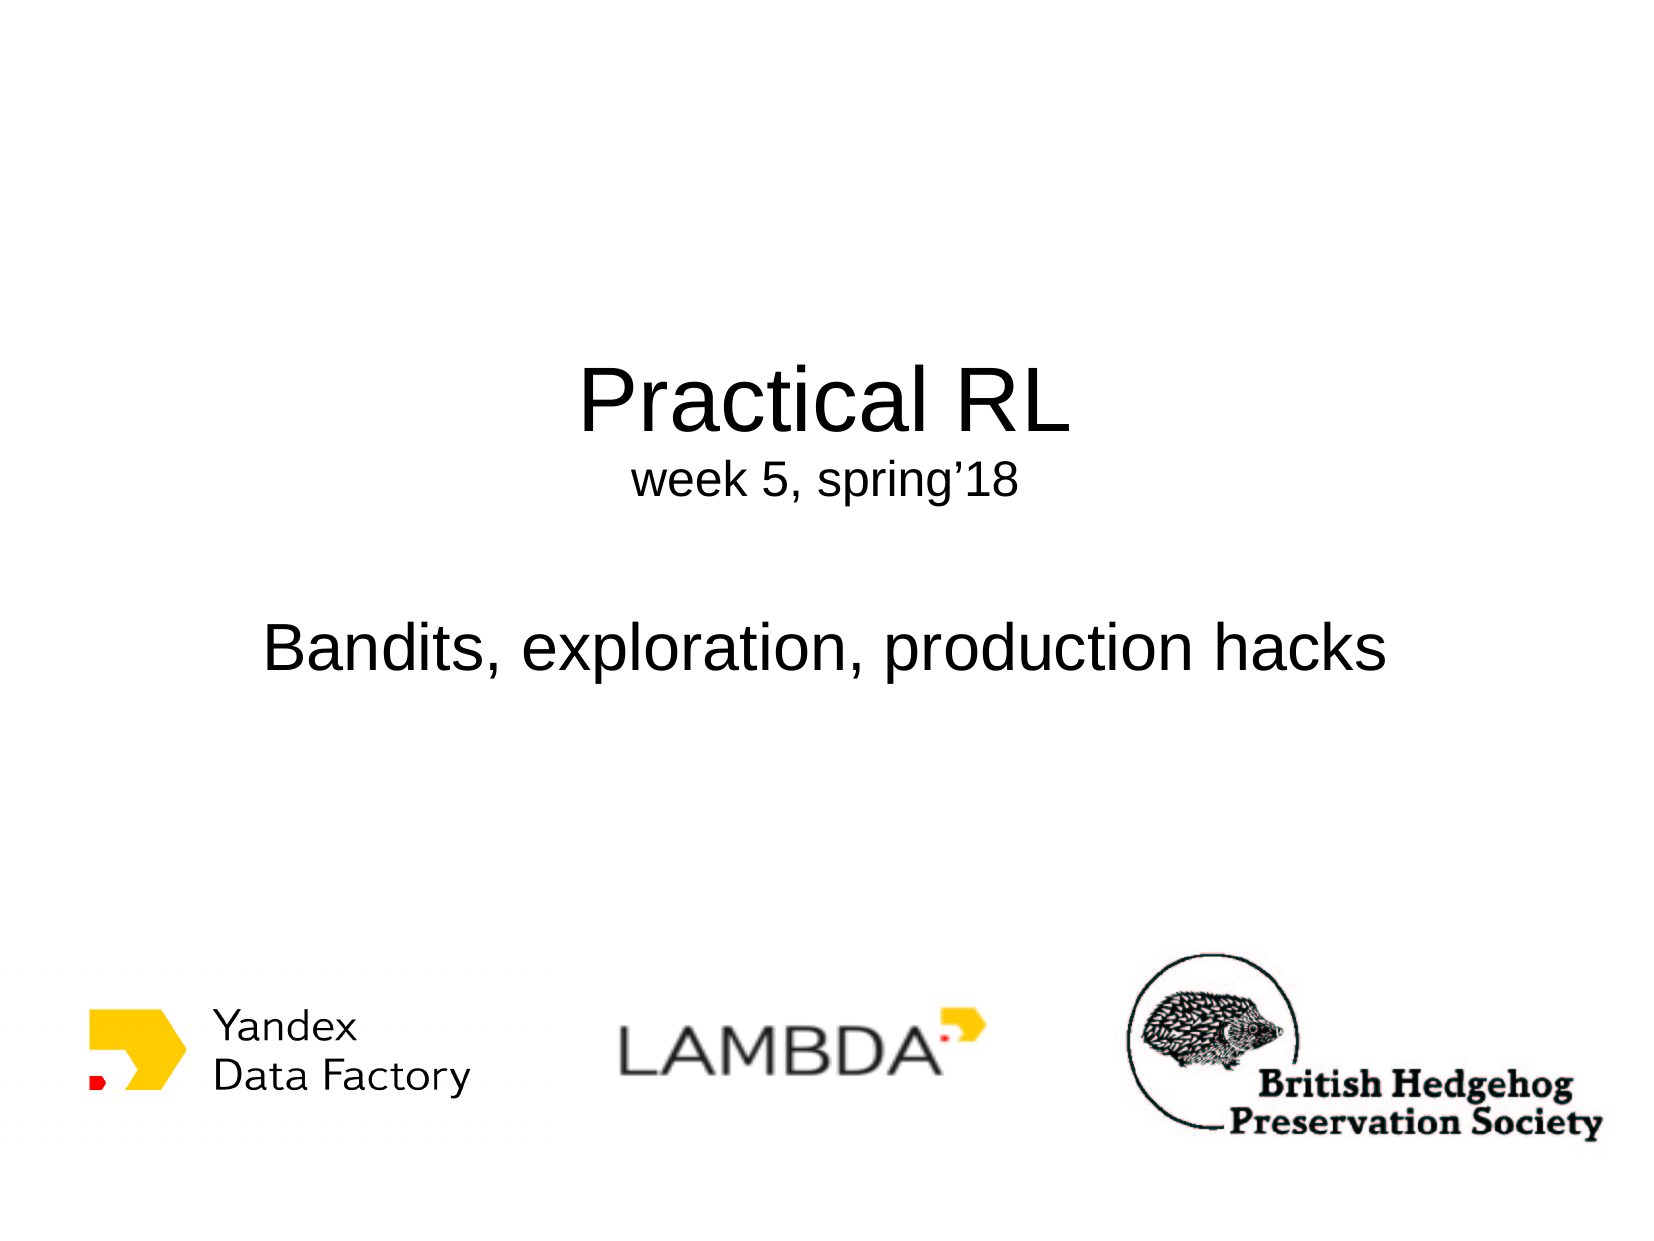

Practical RL
week 5, spring’18
Bandits, exploration, production hacks
1